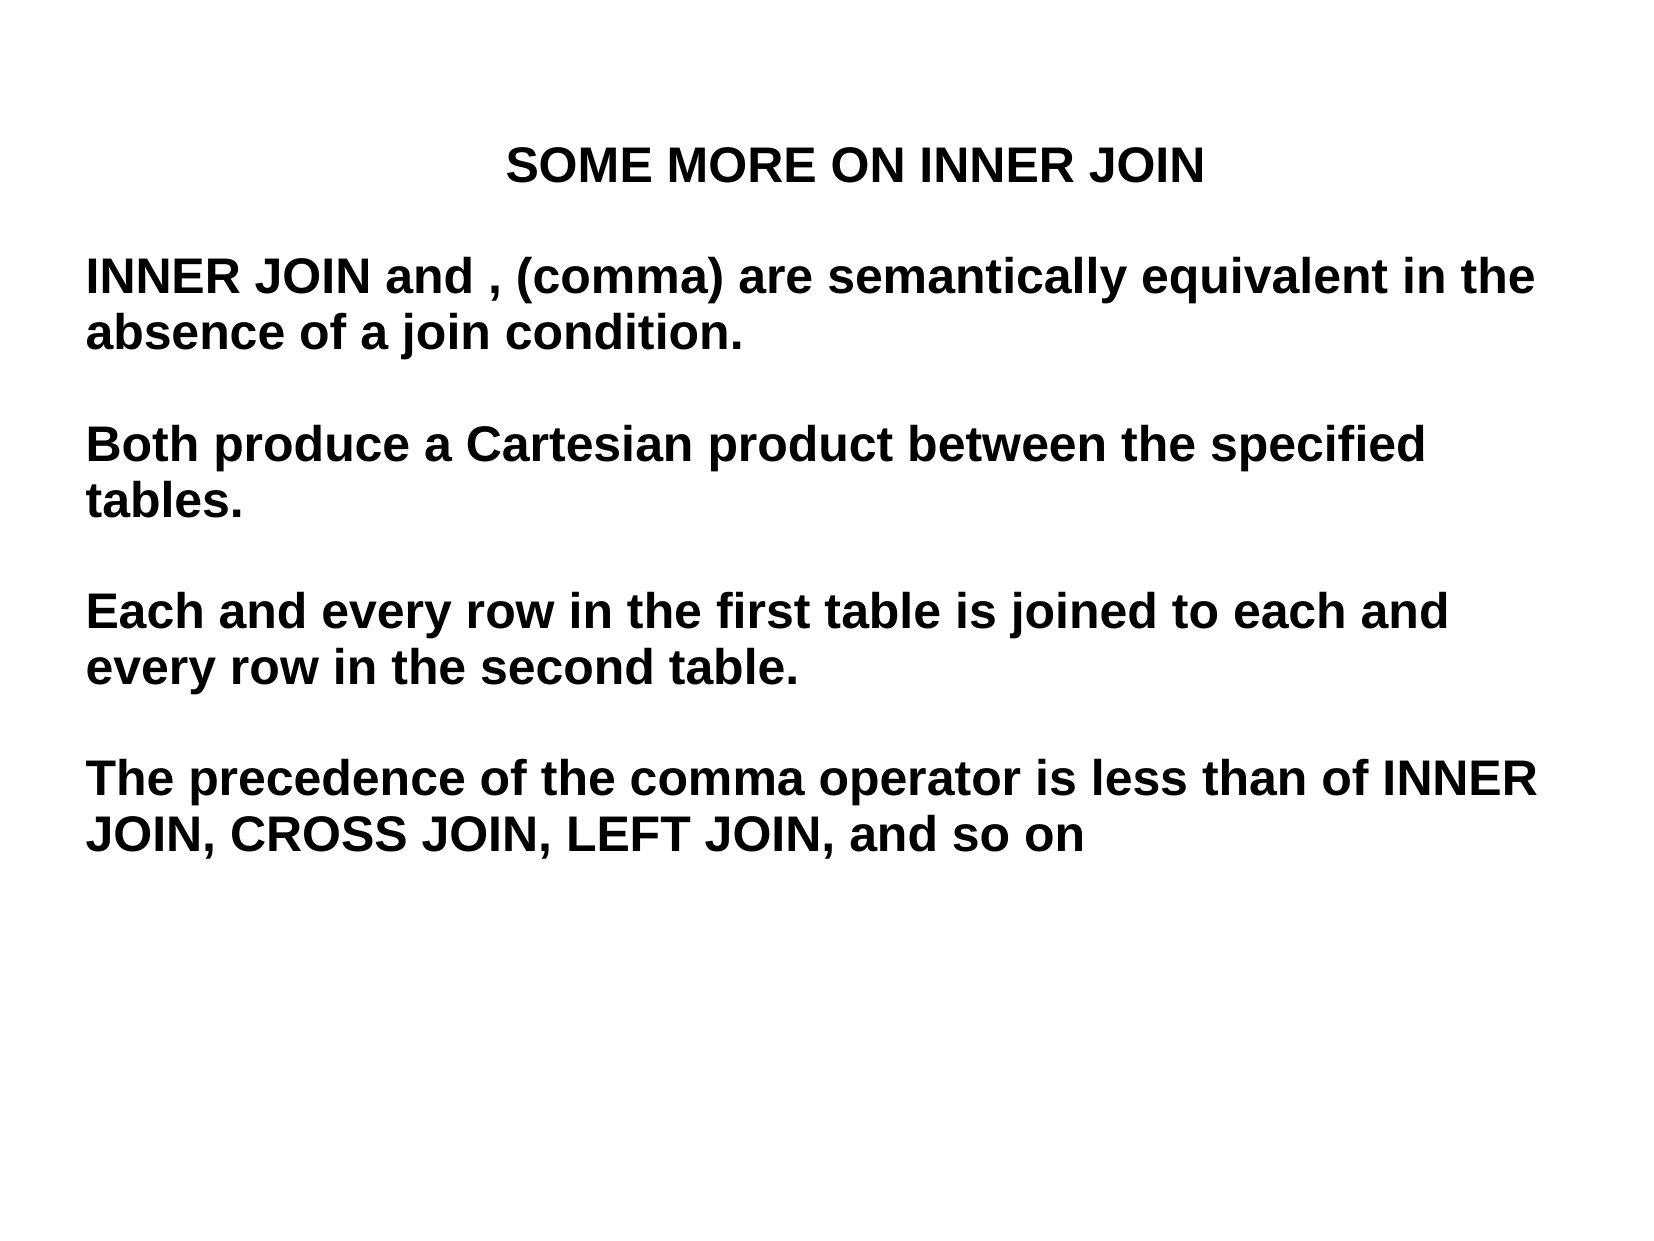

SOME MORE ON INNER JOIN
INNER JOIN and , (comma) are semantically equivalent in the absence of a join condition.
Both produce a Cartesian product between the specified tables.
Each and every row in the first table is joined to each and every row in the second table.
The precedence of the comma operator is less than of INNER JOIN, CROSS JOIN, LEFT JOIN, and so on